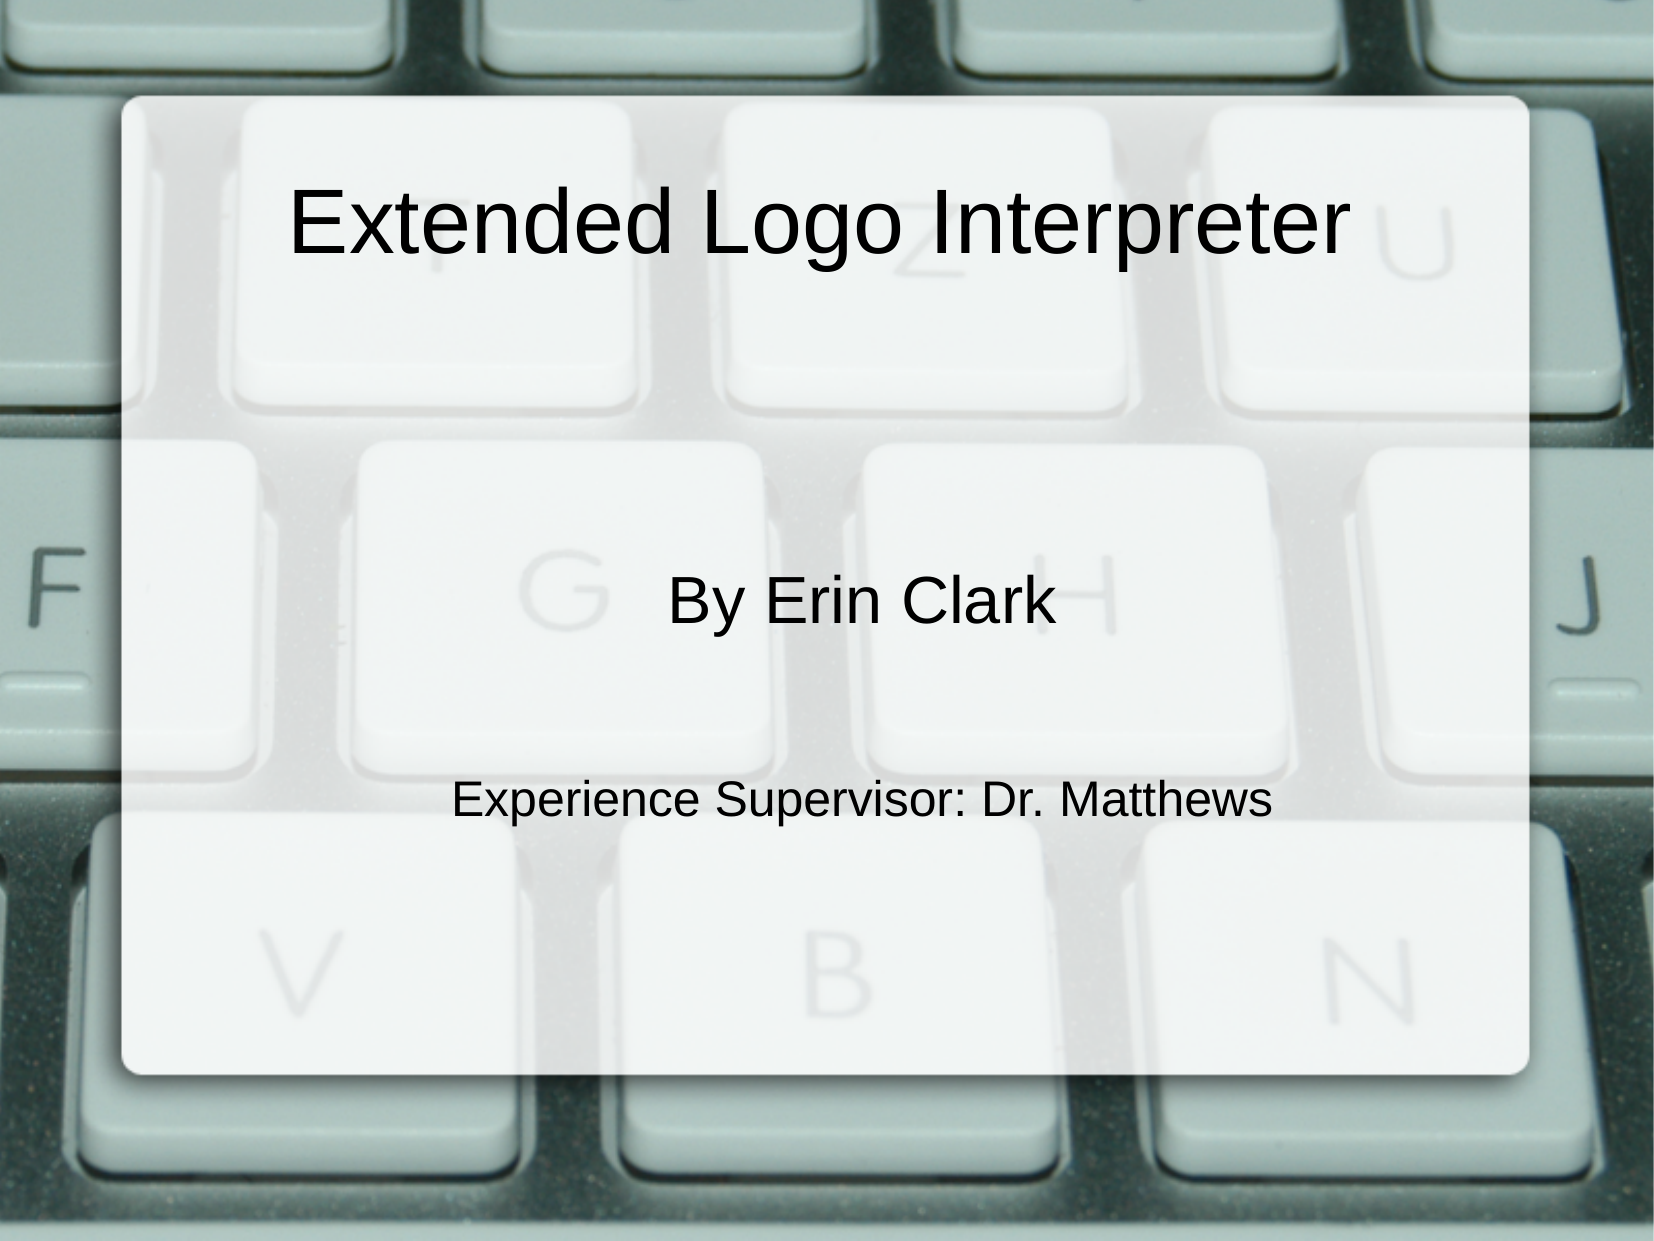

# Extended Logo Interpreter
By Erin Clark
Experience Supervisor: Dr. Matthews